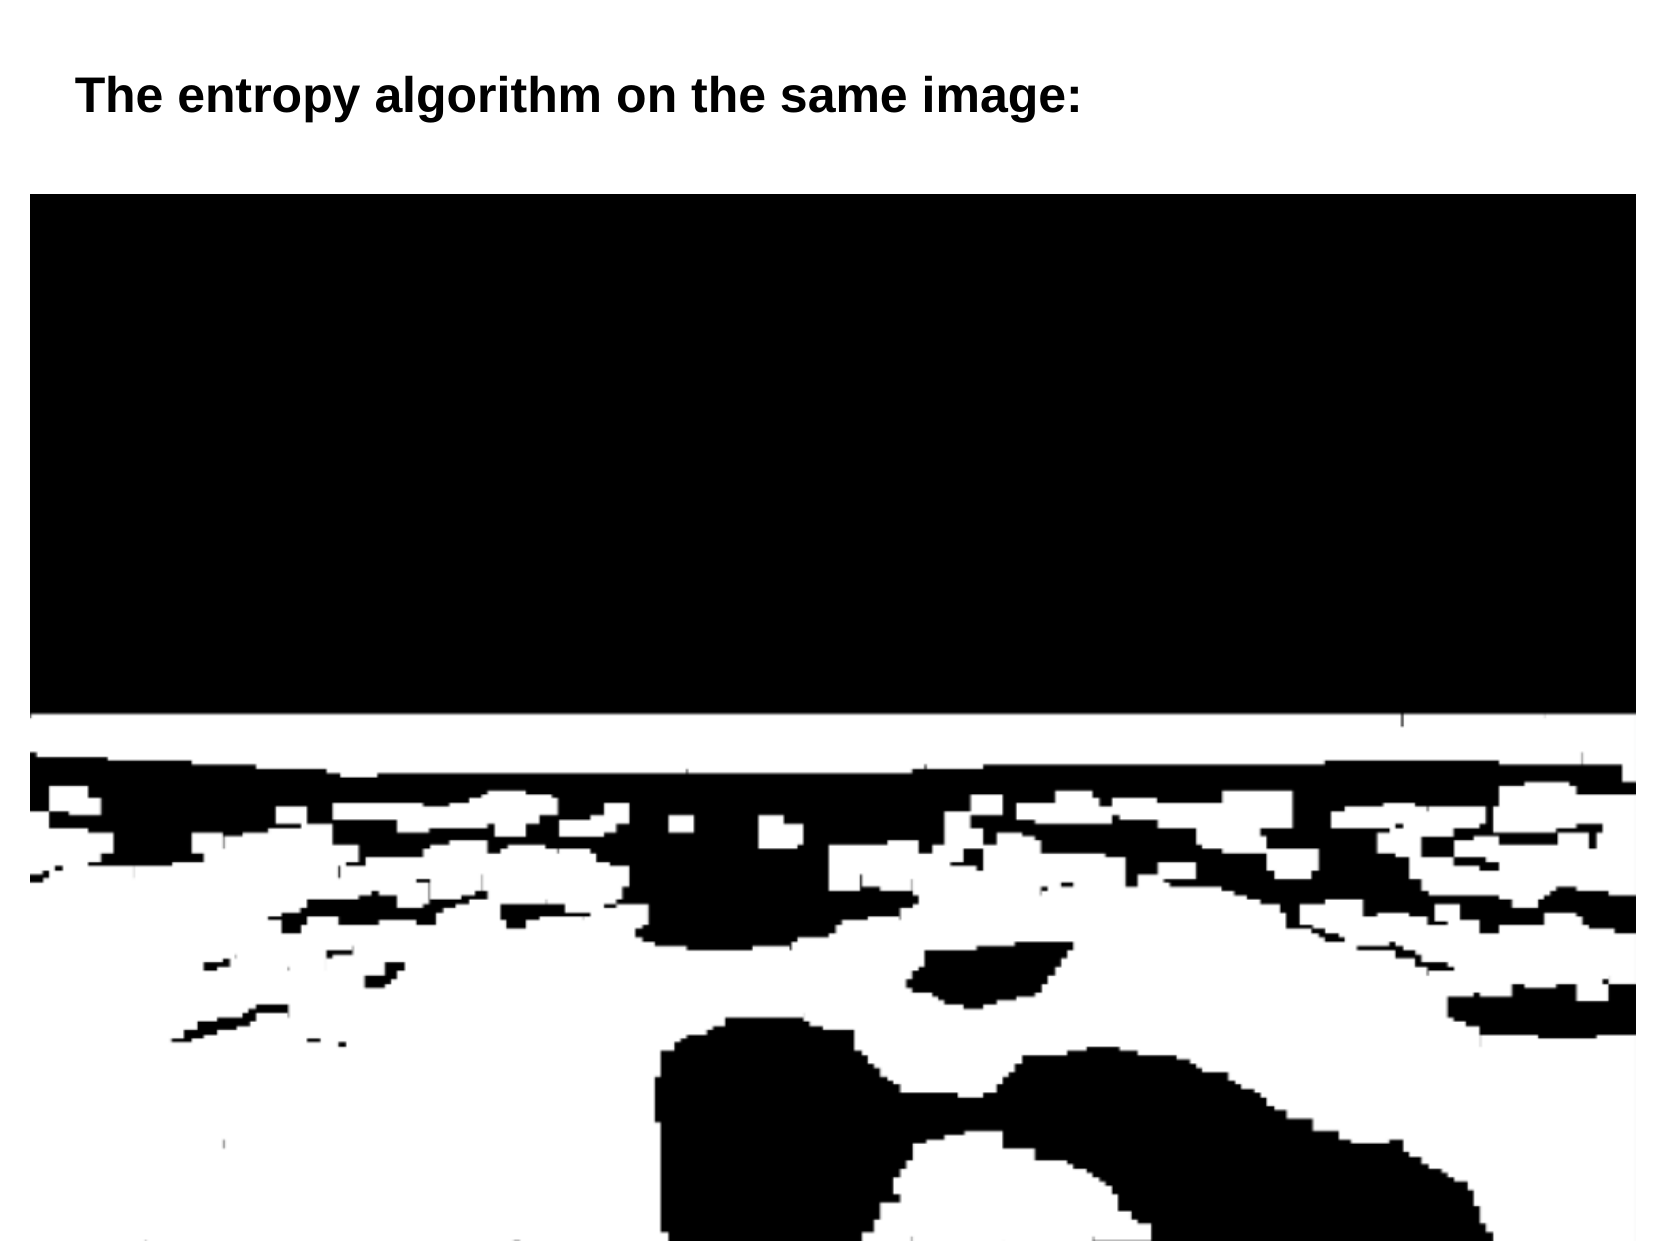

The entropy algorithm on the same image: